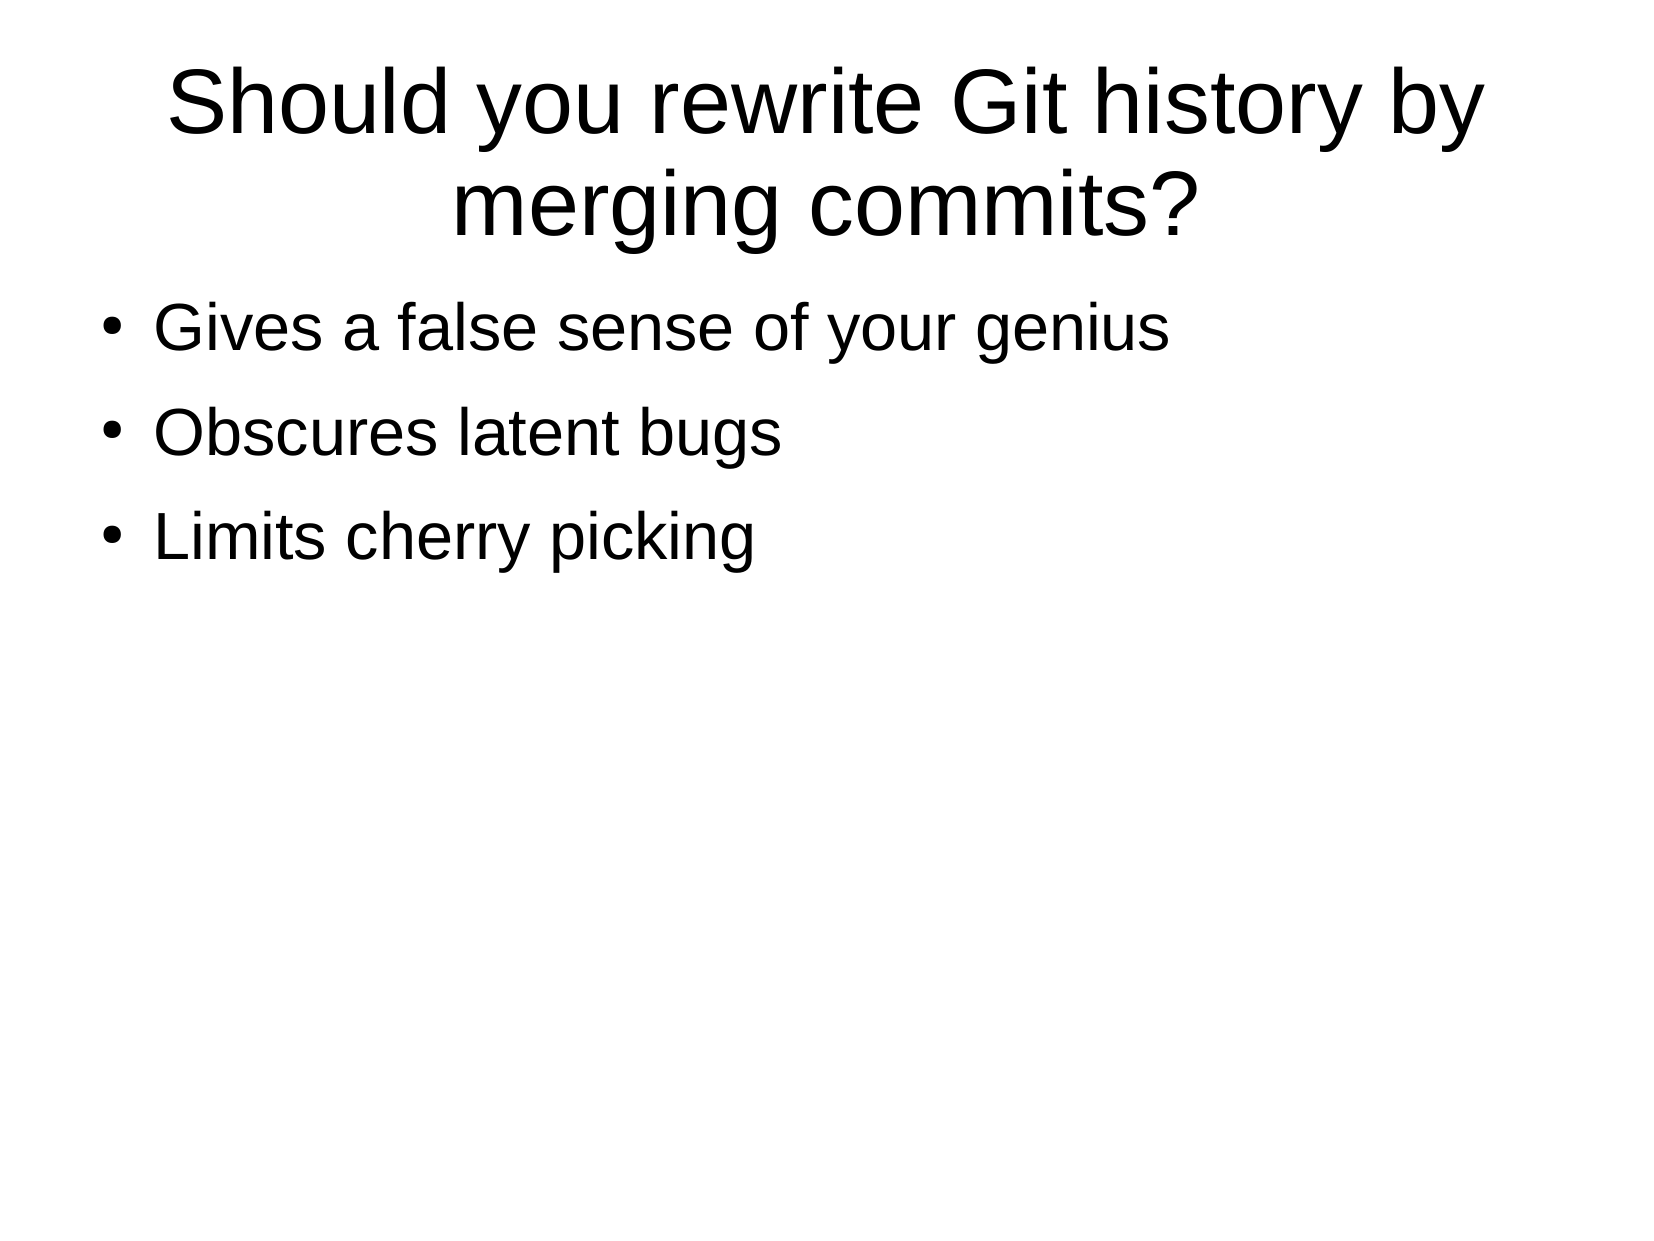

# Should you rewrite Git history by merging commits?
Gives a false sense of your genius
Obscures latent bugs
Limits cherry picking